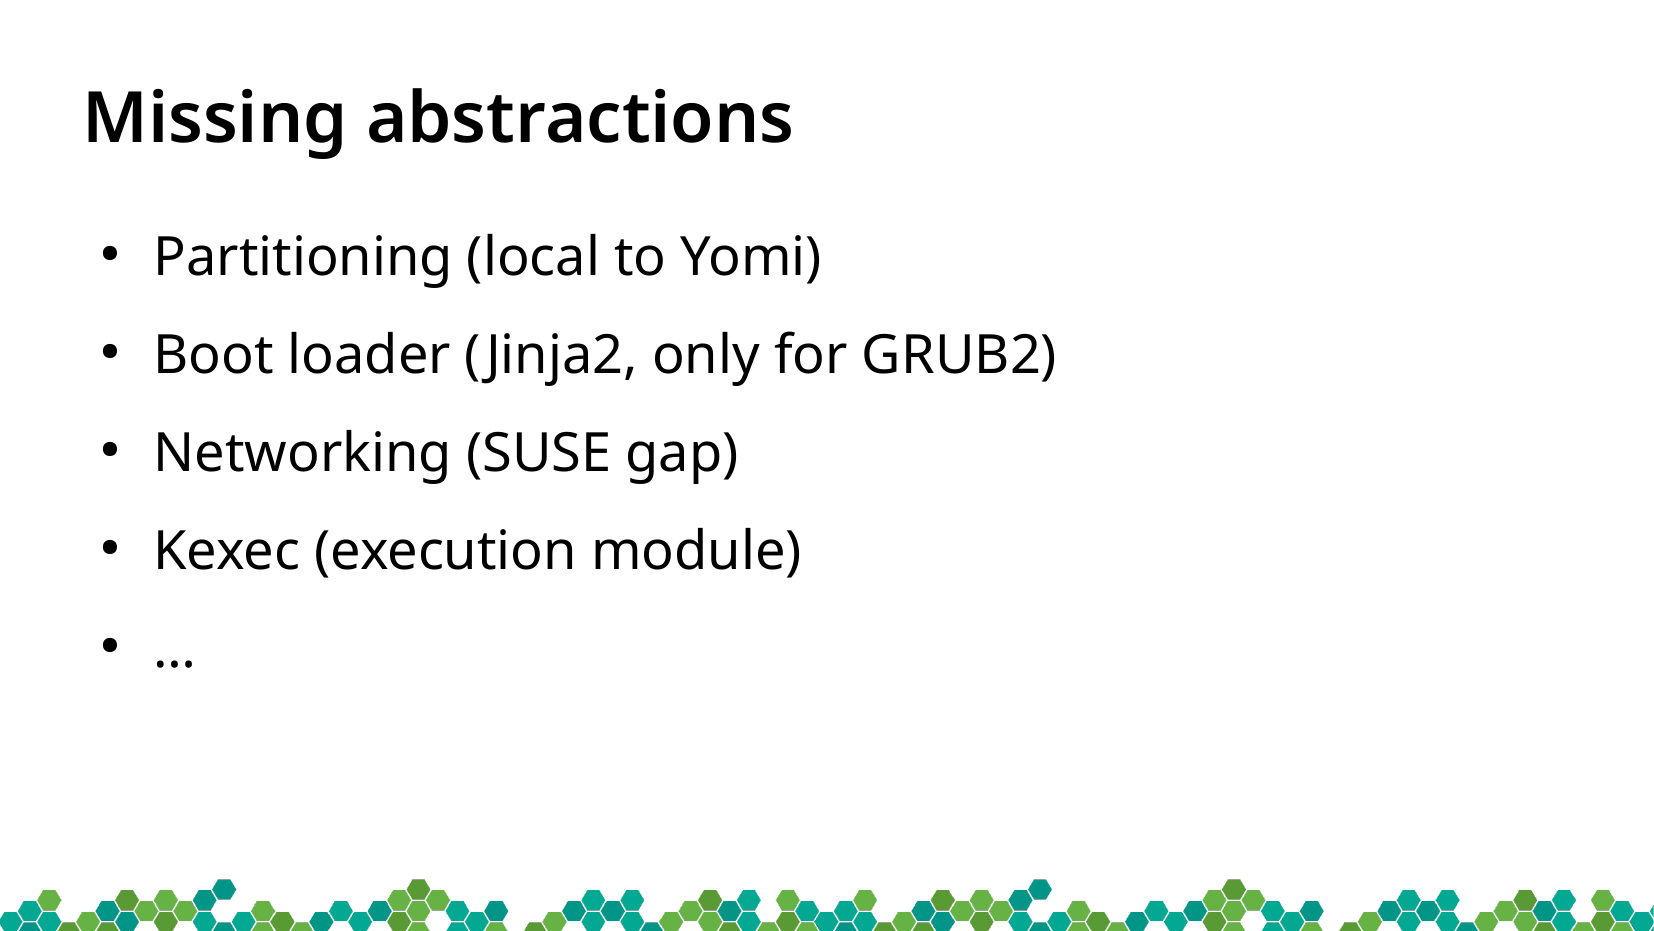

# Missing abstractions
Partitioning (local to Yomi)
Boot loader (Jinja2, only for GRUB2)
Networking (SUSE gap)
Kexec (execution module)
…